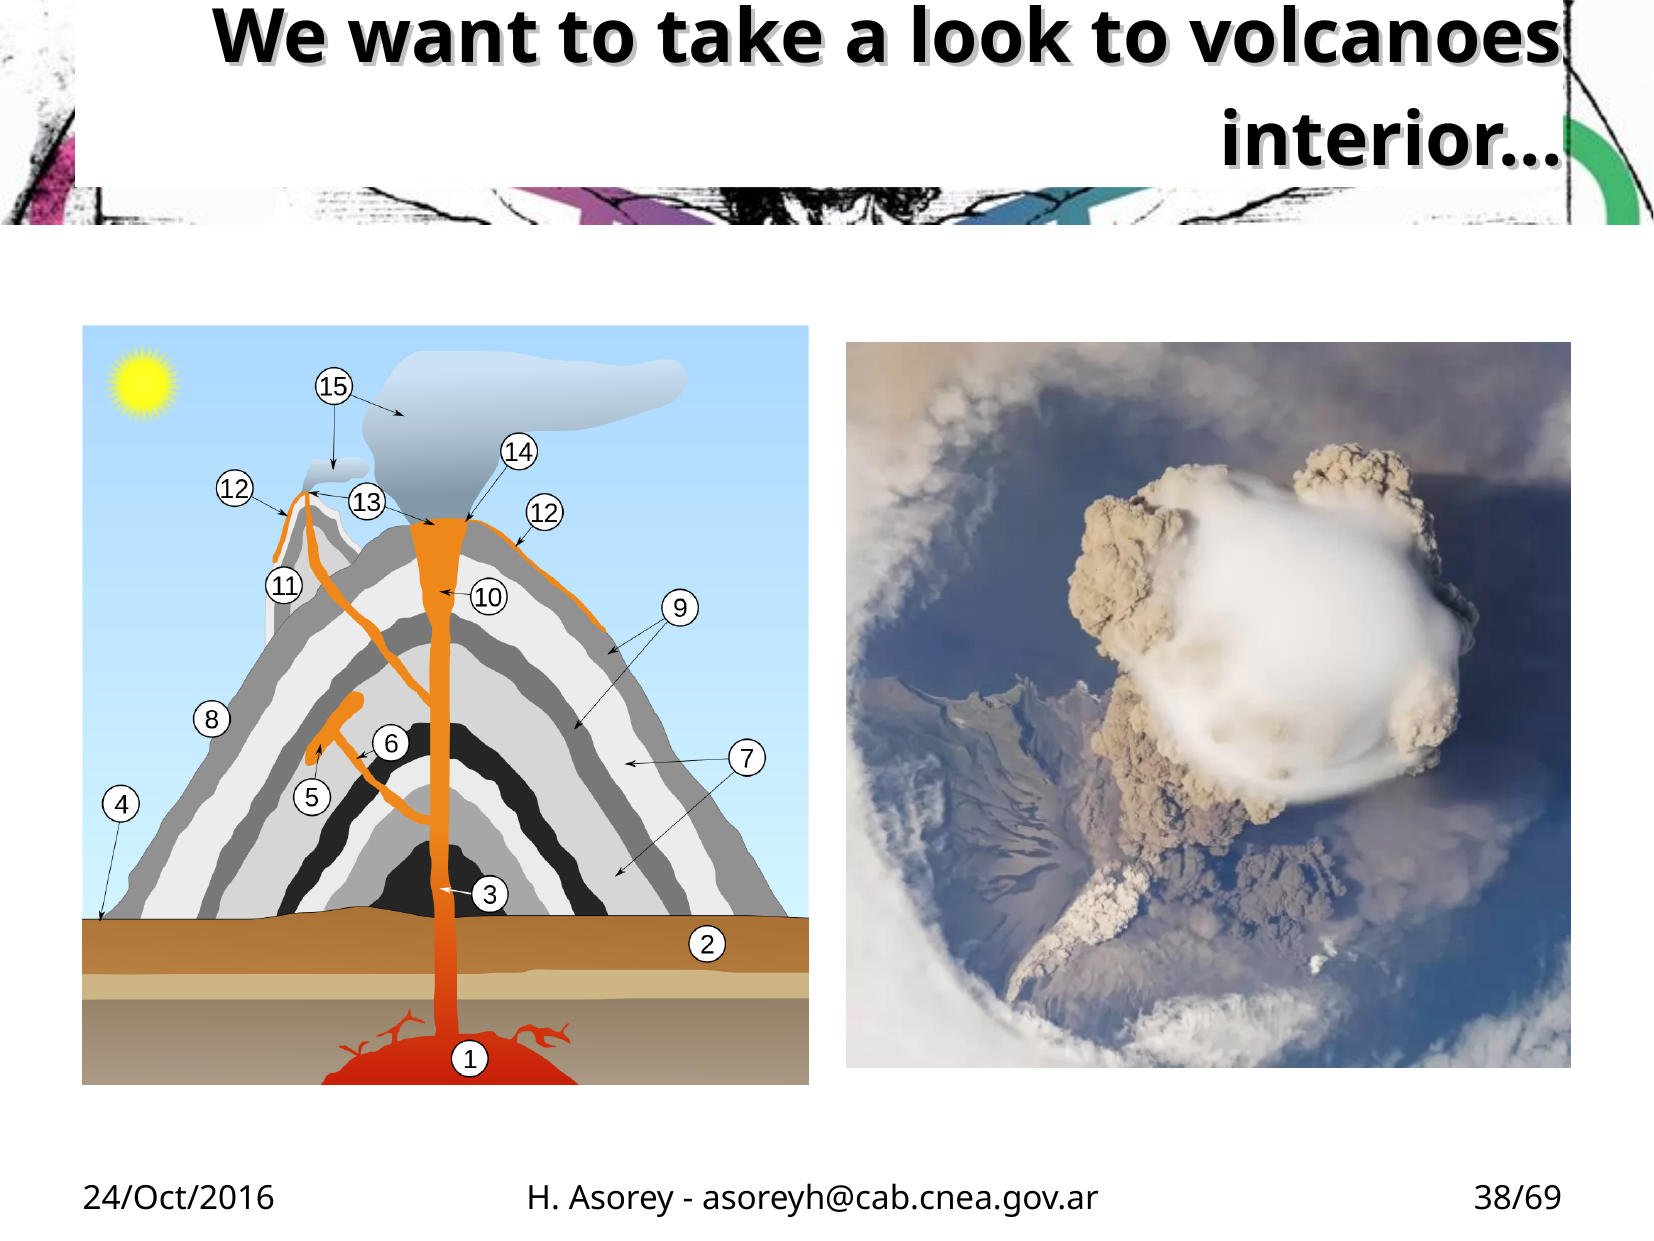

# We want to take a look to volcanoes interior...
24/Oct/2016
H. Asorey - asoreyh@cab.cnea.gov.ar
38